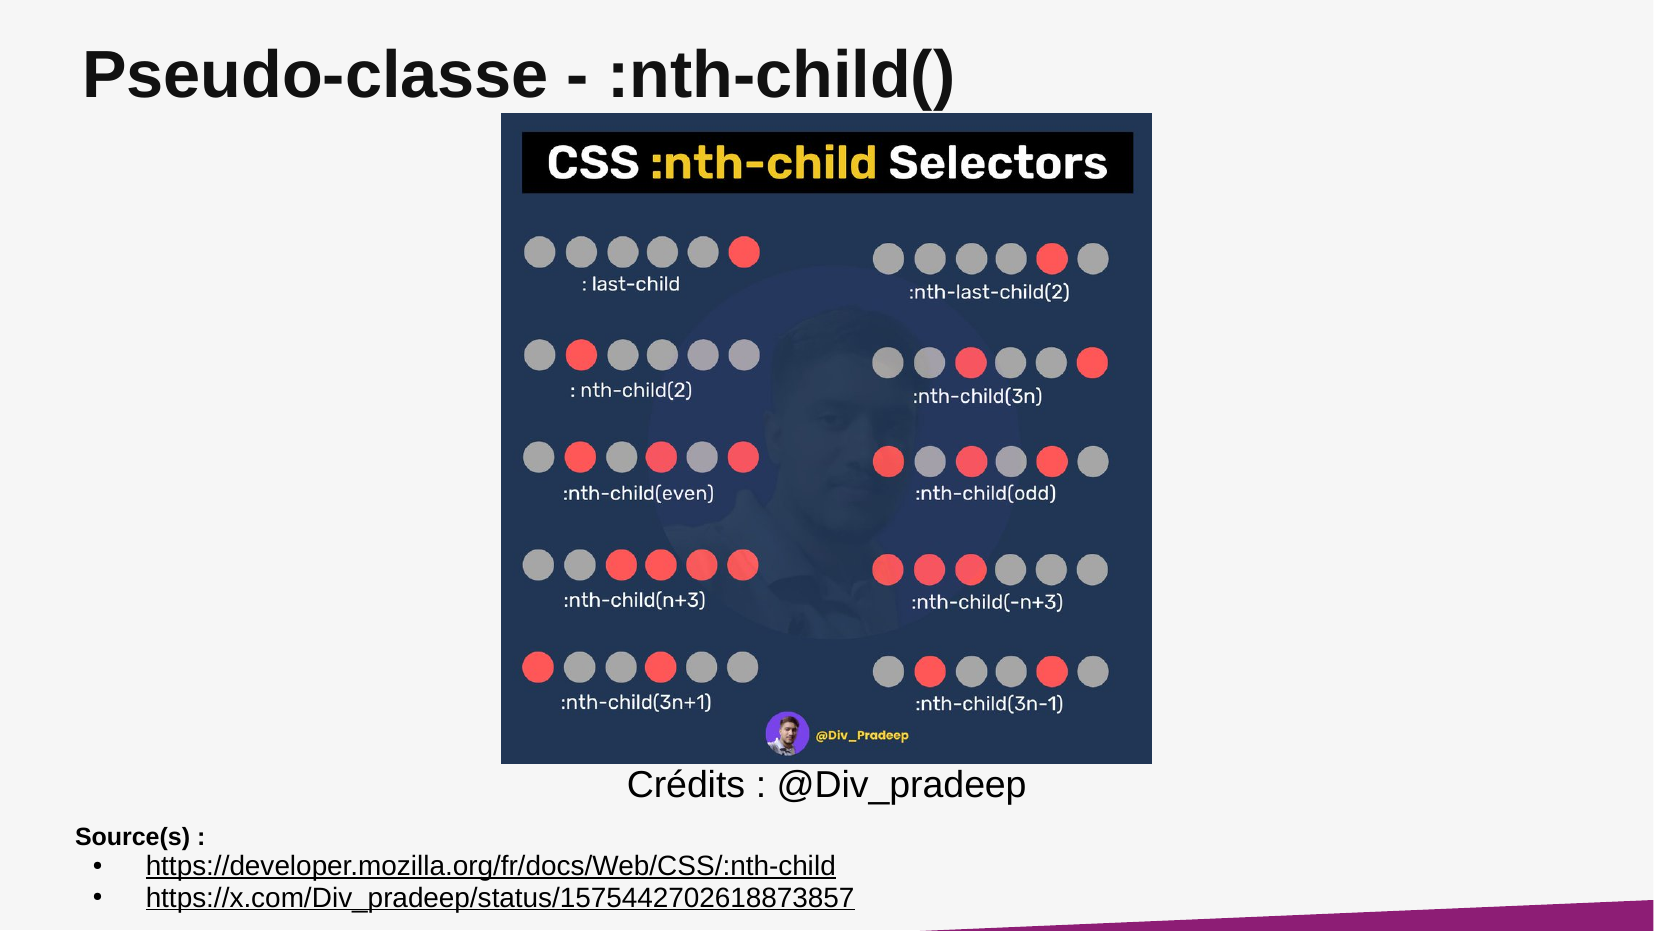

# Pseudo-classe - :nth-child()
Crédits : @Div_pradeep
Source(s) :
https://developer.mozilla.org/fr/docs/Web/CSS/:nth-child
https://x.com/Div_pradeep/status/1575442702618873857